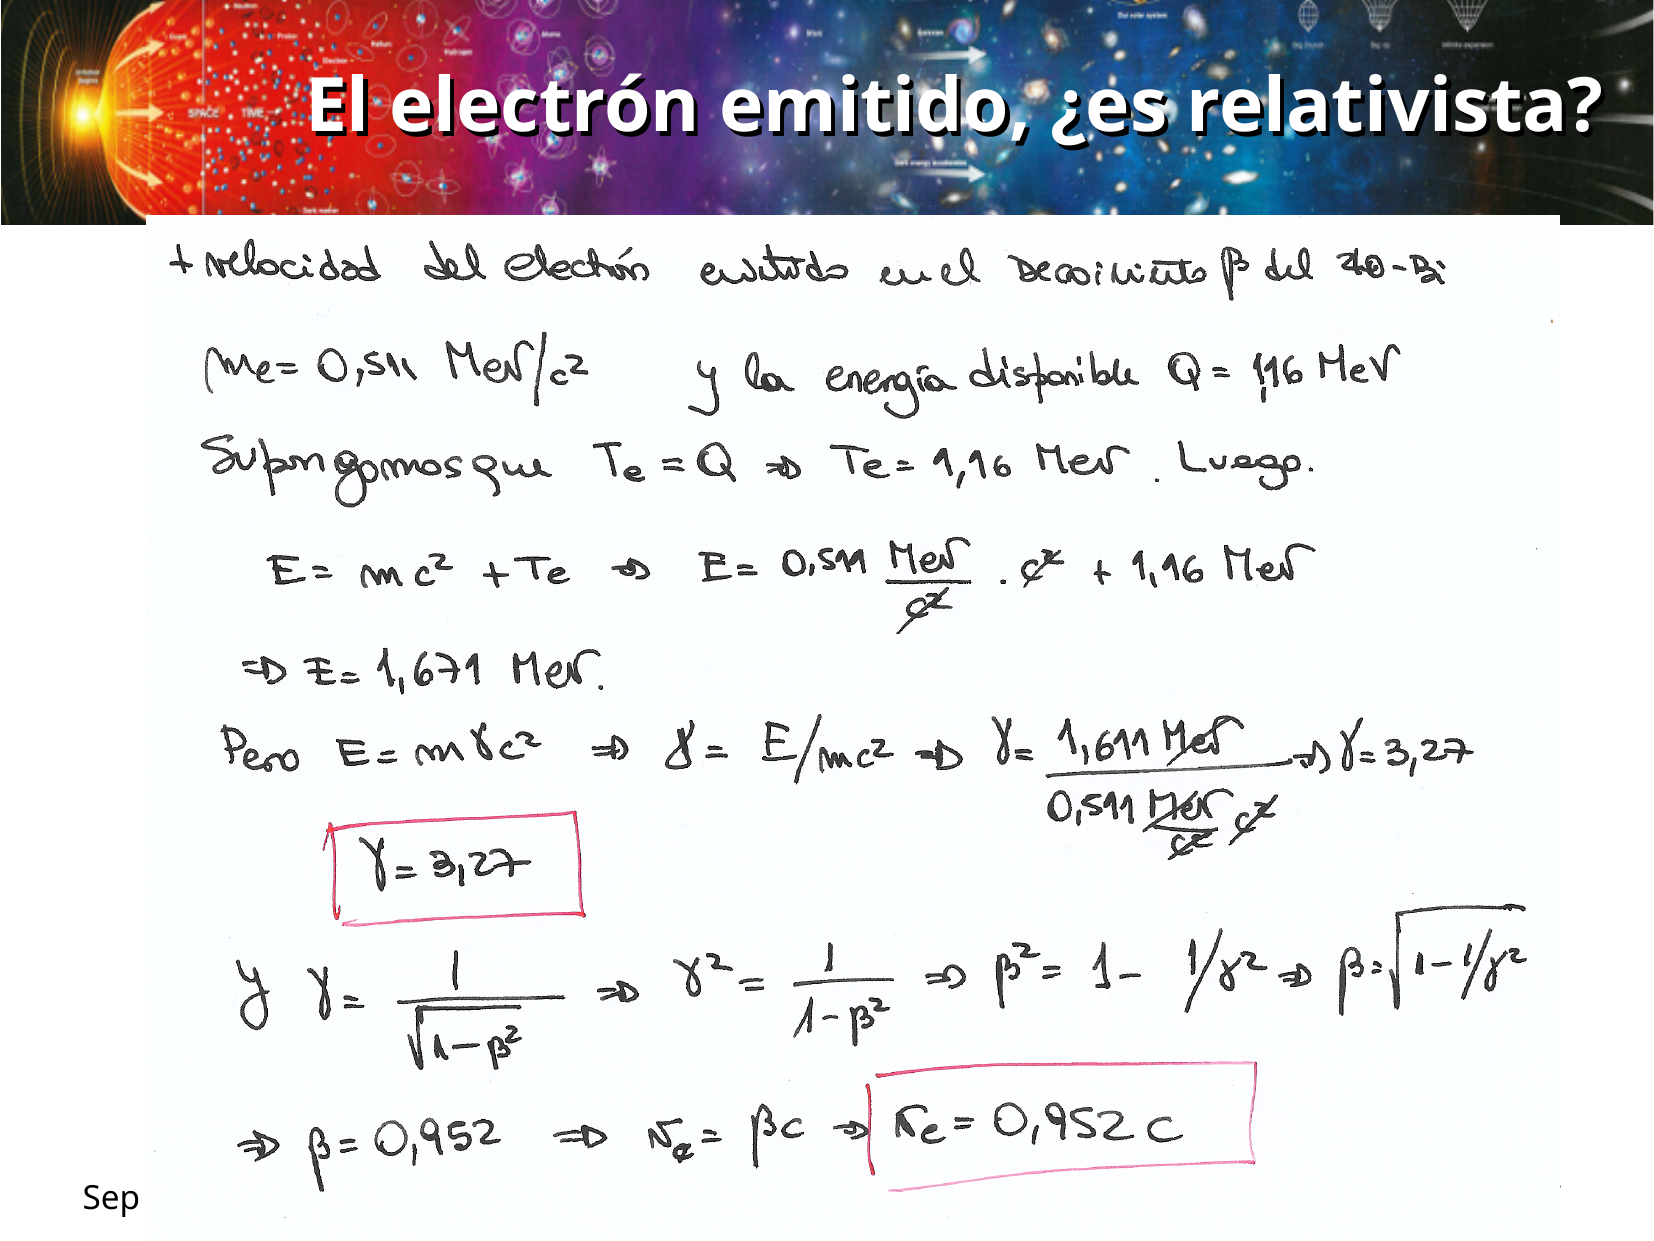

# El electrón emitido, ¿es relativista?
Sep 12, 2017
H. Asorey - IPAC 2017 - 05
17